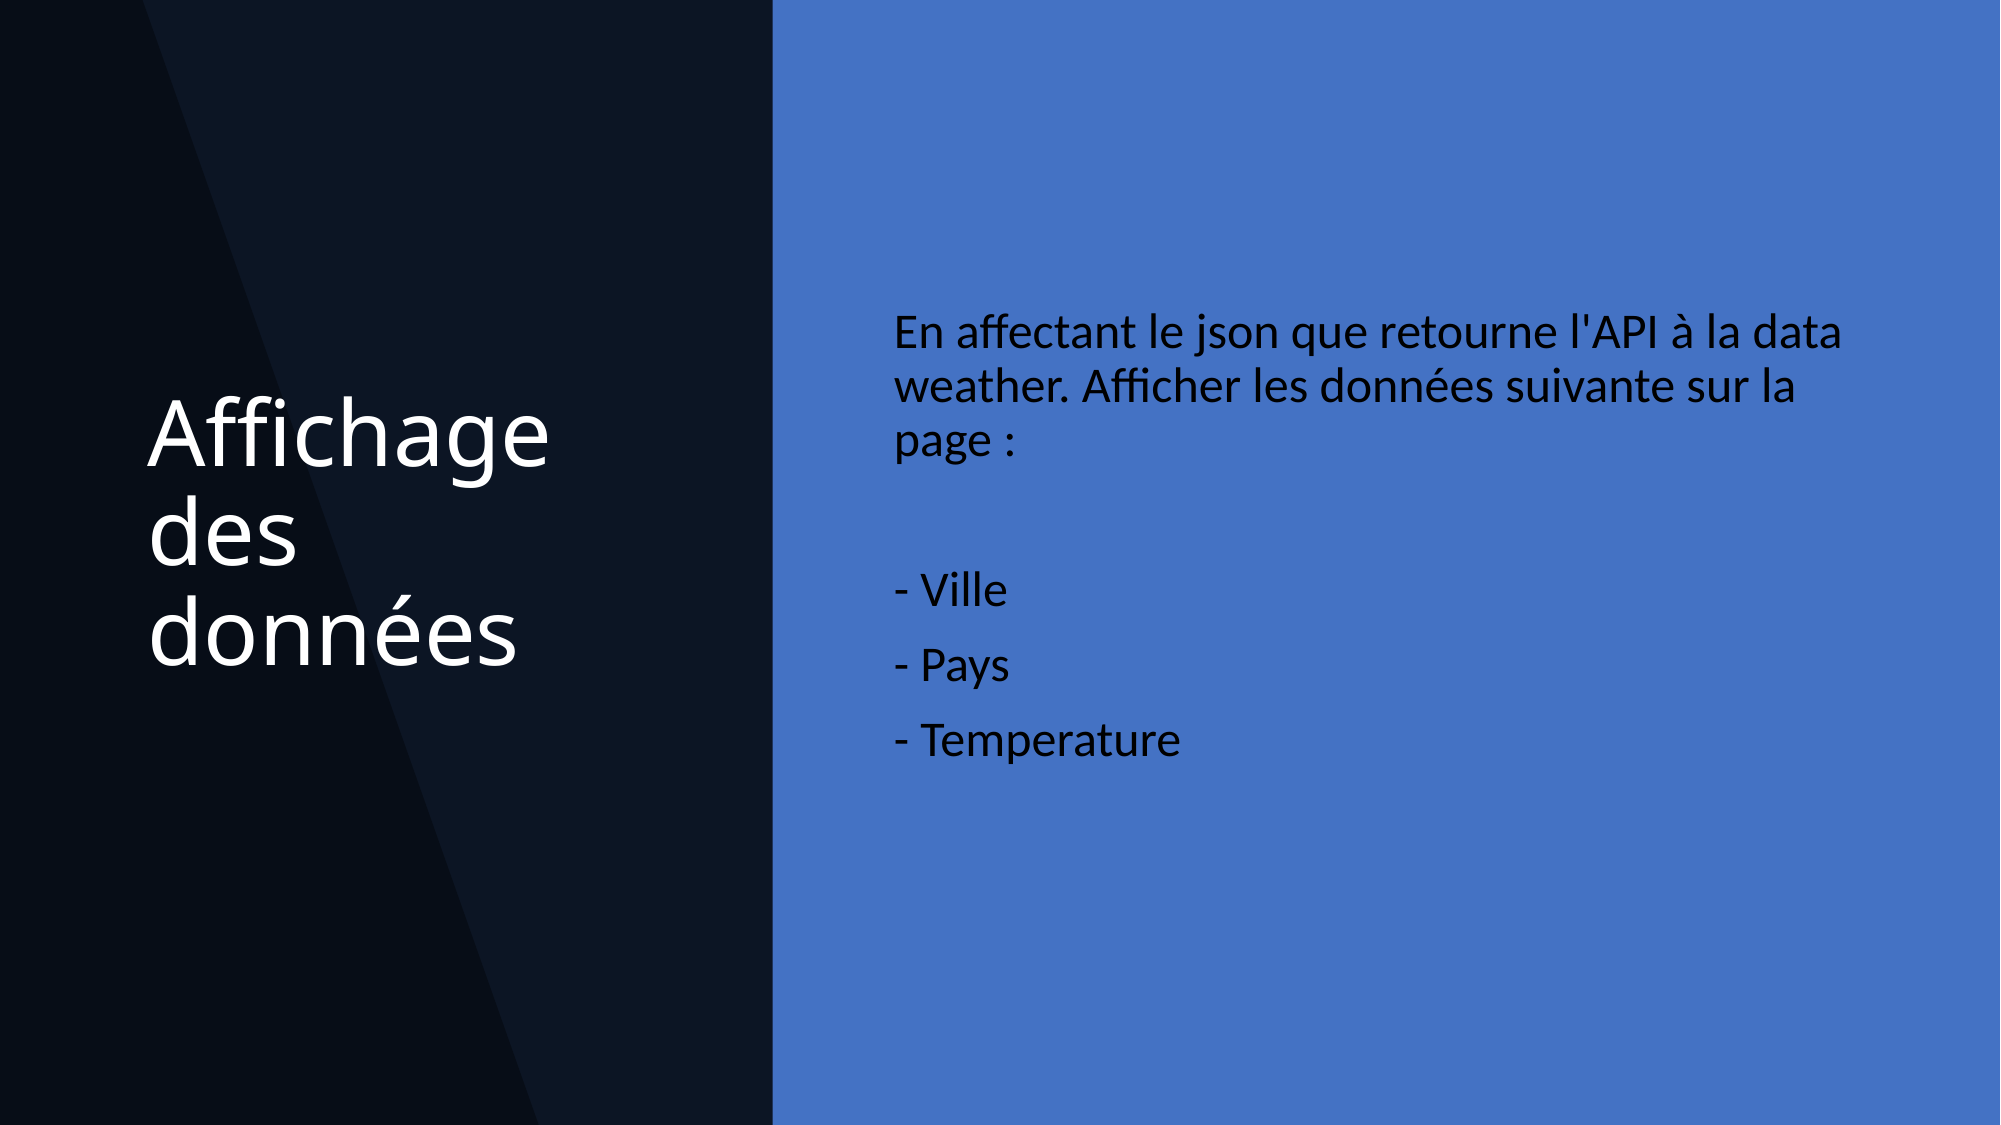

# Affichage des données
En affectant le json que retourne l'API à la data weather. Afficher les données suivante sur la page :
- Ville
- Pays
- Temperature